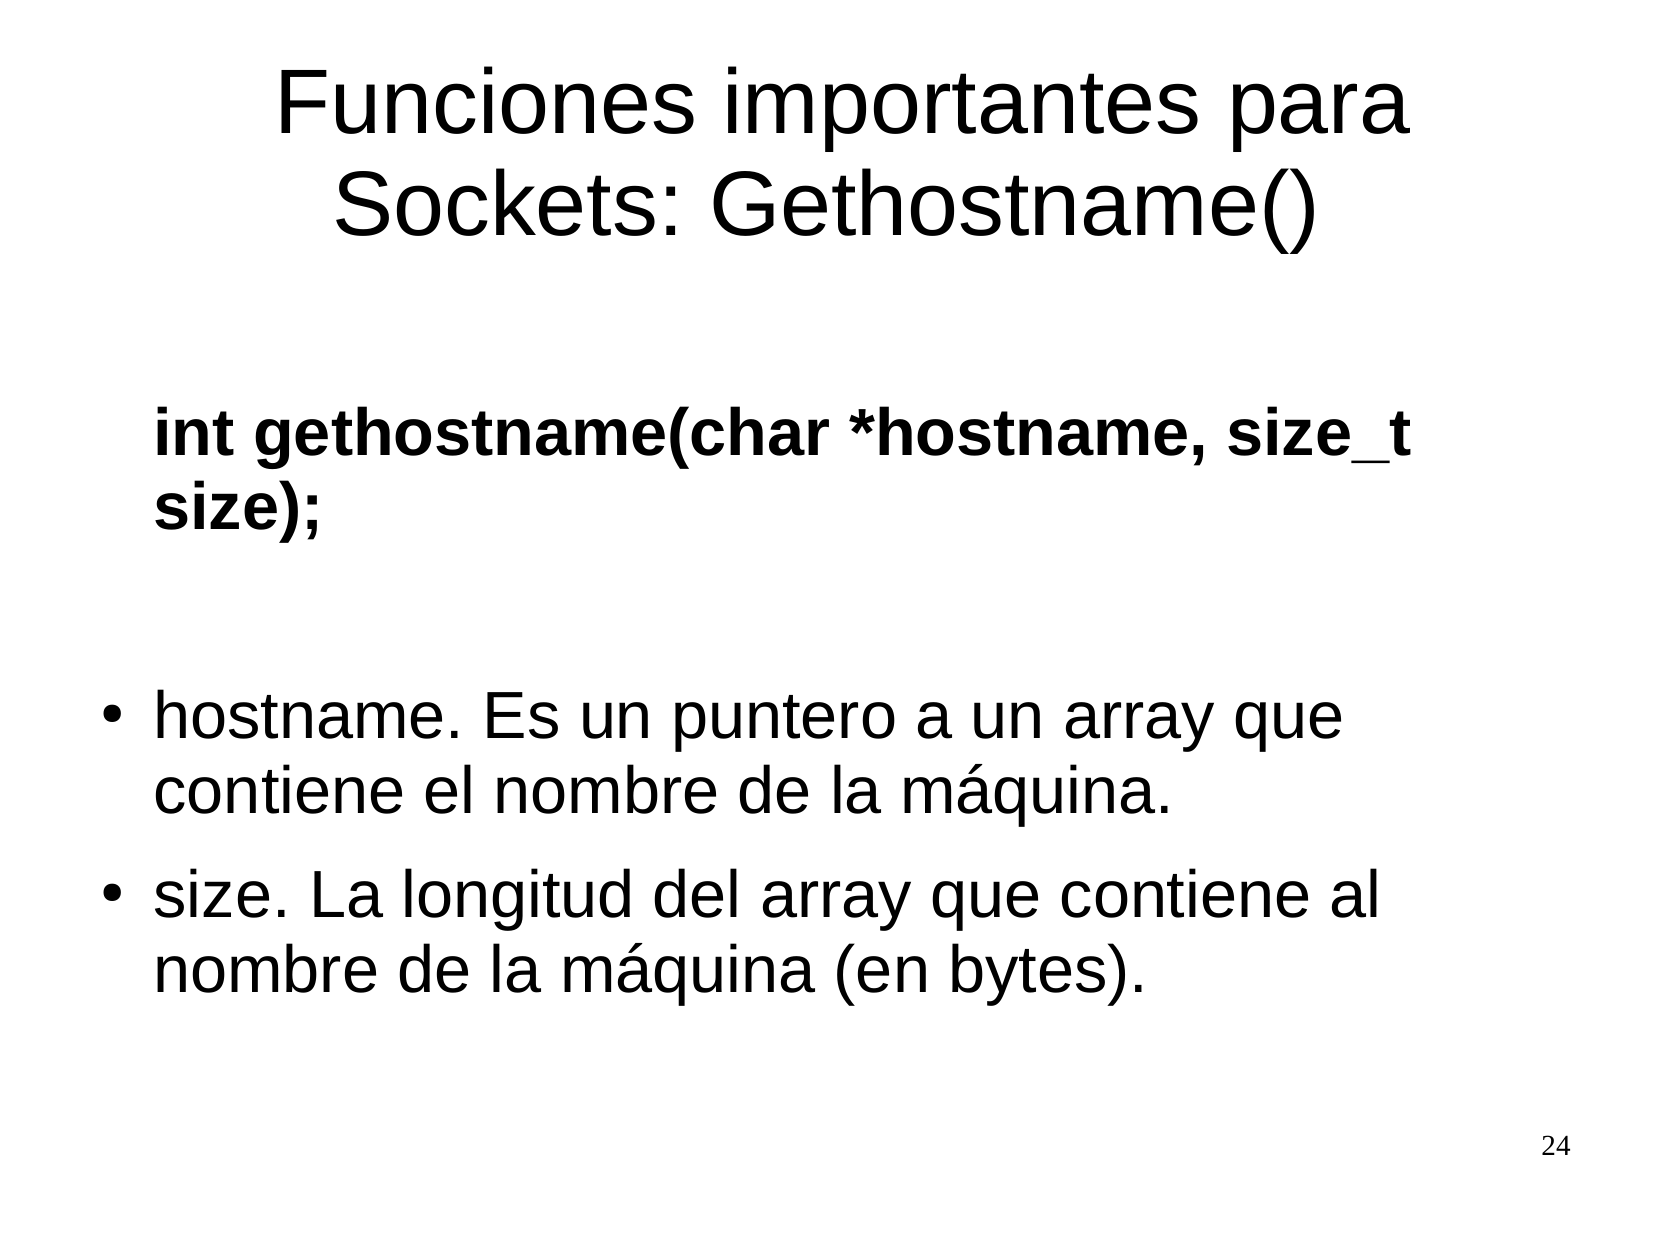

# Funciones importantes para Sockets: Gethostname()
int gethostname(char *hostname, size_t size);
hostname. Es un puntero a un array que contiene el nombre de la máquina.
size. La longitud del array que contiene al nombre de la máquina (en bytes).
24